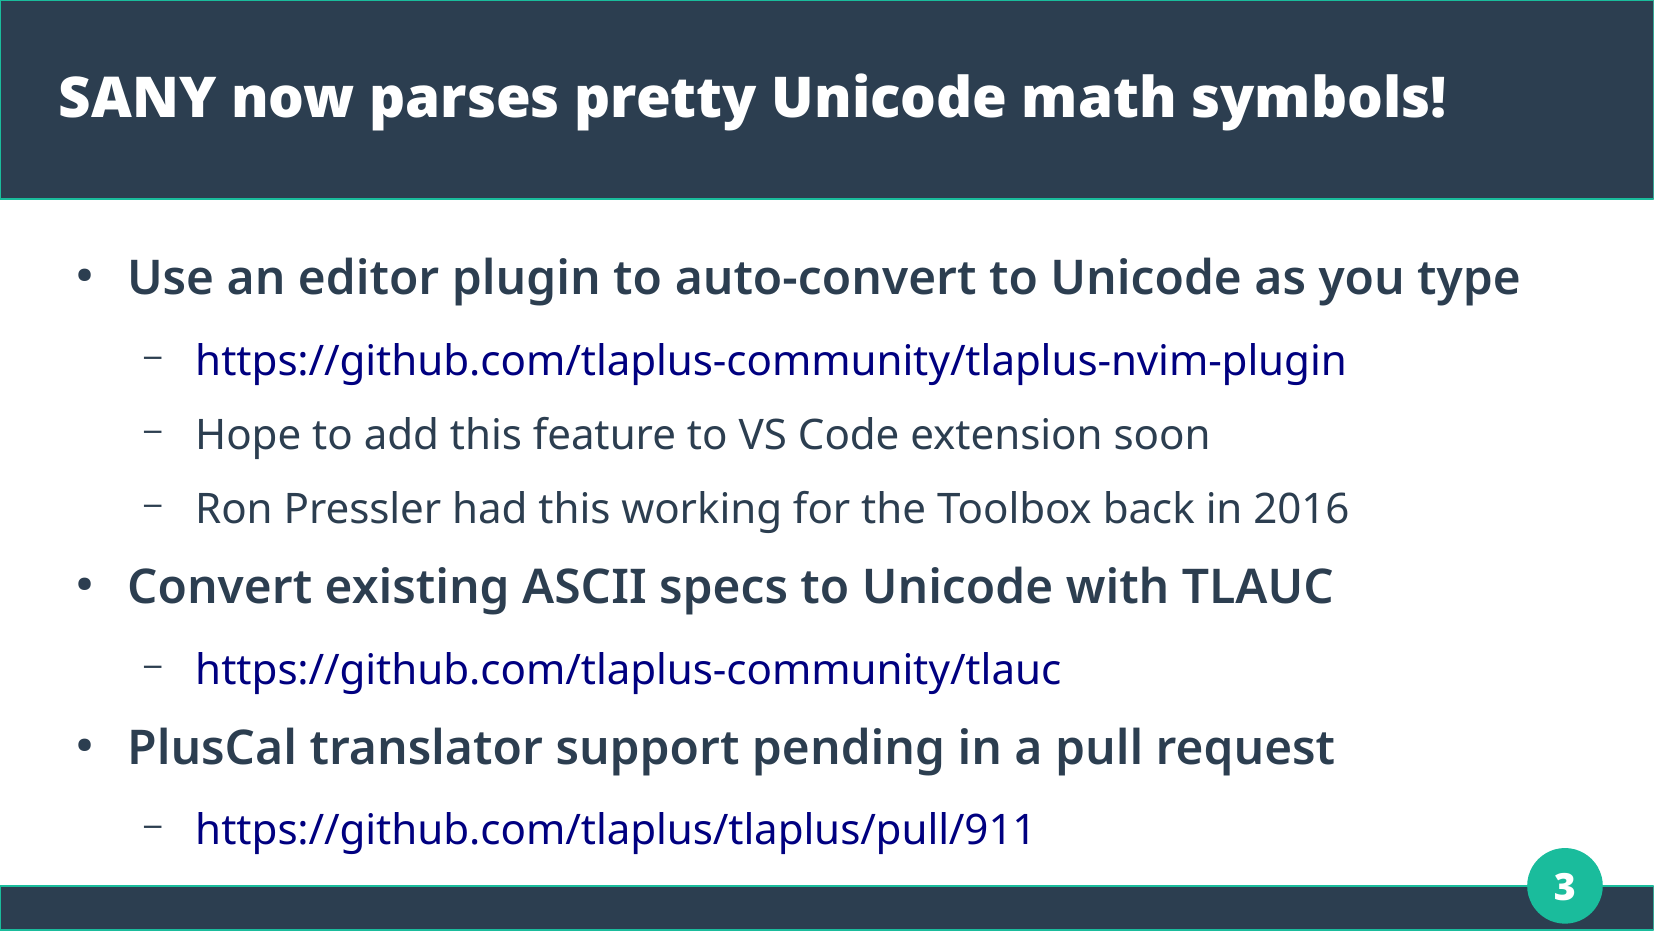

# SANY now parses pretty Unicode math symbols!
Use an editor plugin to auto-convert to Unicode as you type
https://github.com/tlaplus-community/tlaplus-nvim-plugin
Hope to add this feature to VS Code extension soon
Ron Pressler had this working for the Toolbox back in 2016
Convert existing ASCII specs to Unicode with TLAUC
https://github.com/tlaplus-community/tlauc
PlusCal translator support pending in a pull request
https://github.com/tlaplus/tlaplus/pull/911
3